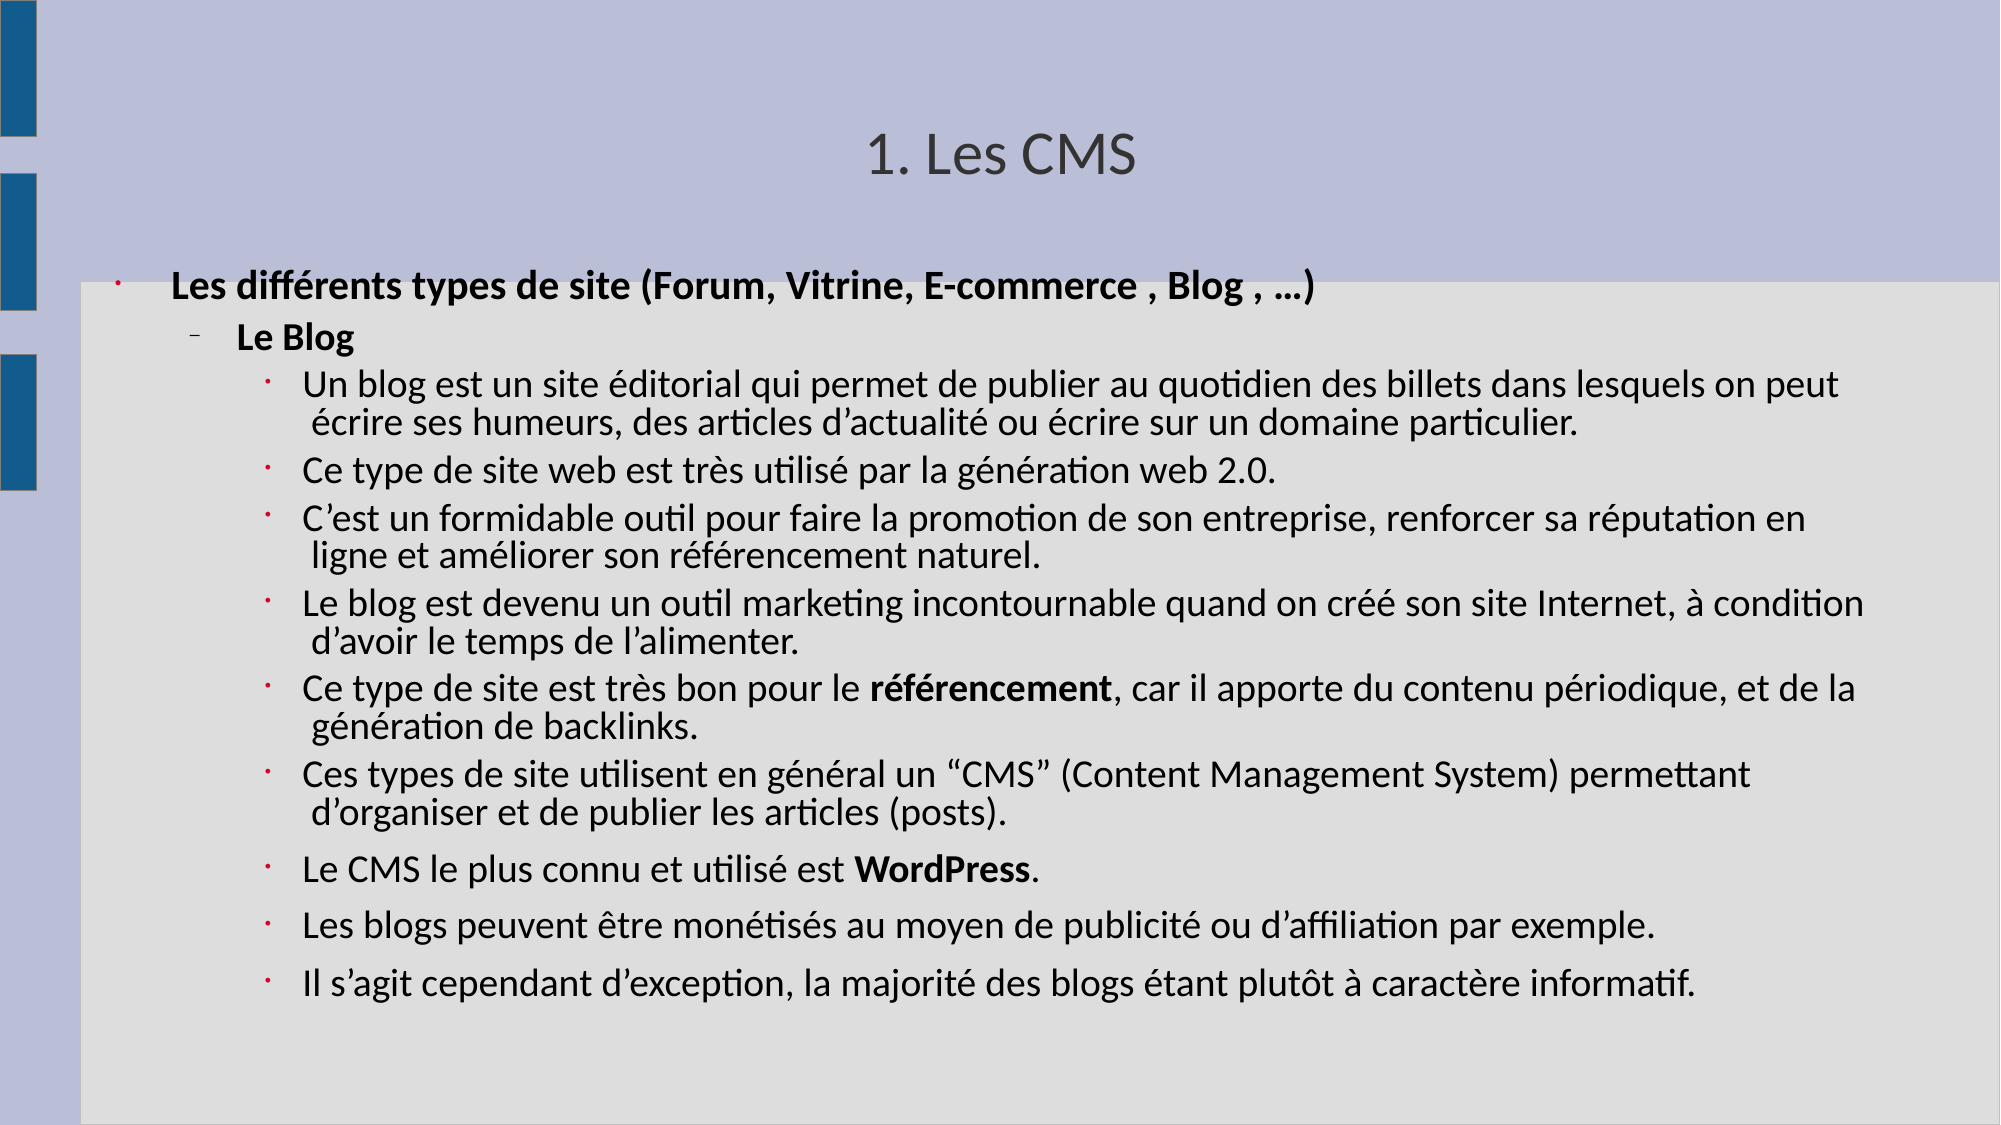

# 1. Les CMS
Les différents types de site (Forum, Vitrine, E-commerce , Blog , …)
Le Blog
Un blog est un site éditorial qui permet de publier au quotidien des billets dans lesquels on peut écrire ses humeurs, des articles d’actualité ou écrire sur un domaine particulier.
Ce type de site web est très utilisé par la génération web 2.0.
C’est un formidable outil pour faire la promotion de son entreprise, renforcer sa réputation en ligne et améliorer son référencement naturel.
Le blog est devenu un outil marketing incontournable quand on créé son site Internet, à condition d’avoir le temps de l’alimenter.
Ce type de site est très bon pour le référencement, car il apporte du contenu périodique, et de la génération de backlinks.
Ces types de site utilisent en général un “CMS” (Content Management System) permettant d’organiser et de publier les articles (posts).
Le CMS le plus connu et utilisé est WordPress.
Les blogs peuvent être monétisés au moyen de publicité ou d’affiliation par exemple.
Il s’agit cependant d’exception, la majorité des blogs étant plutôt à caractère informatif.